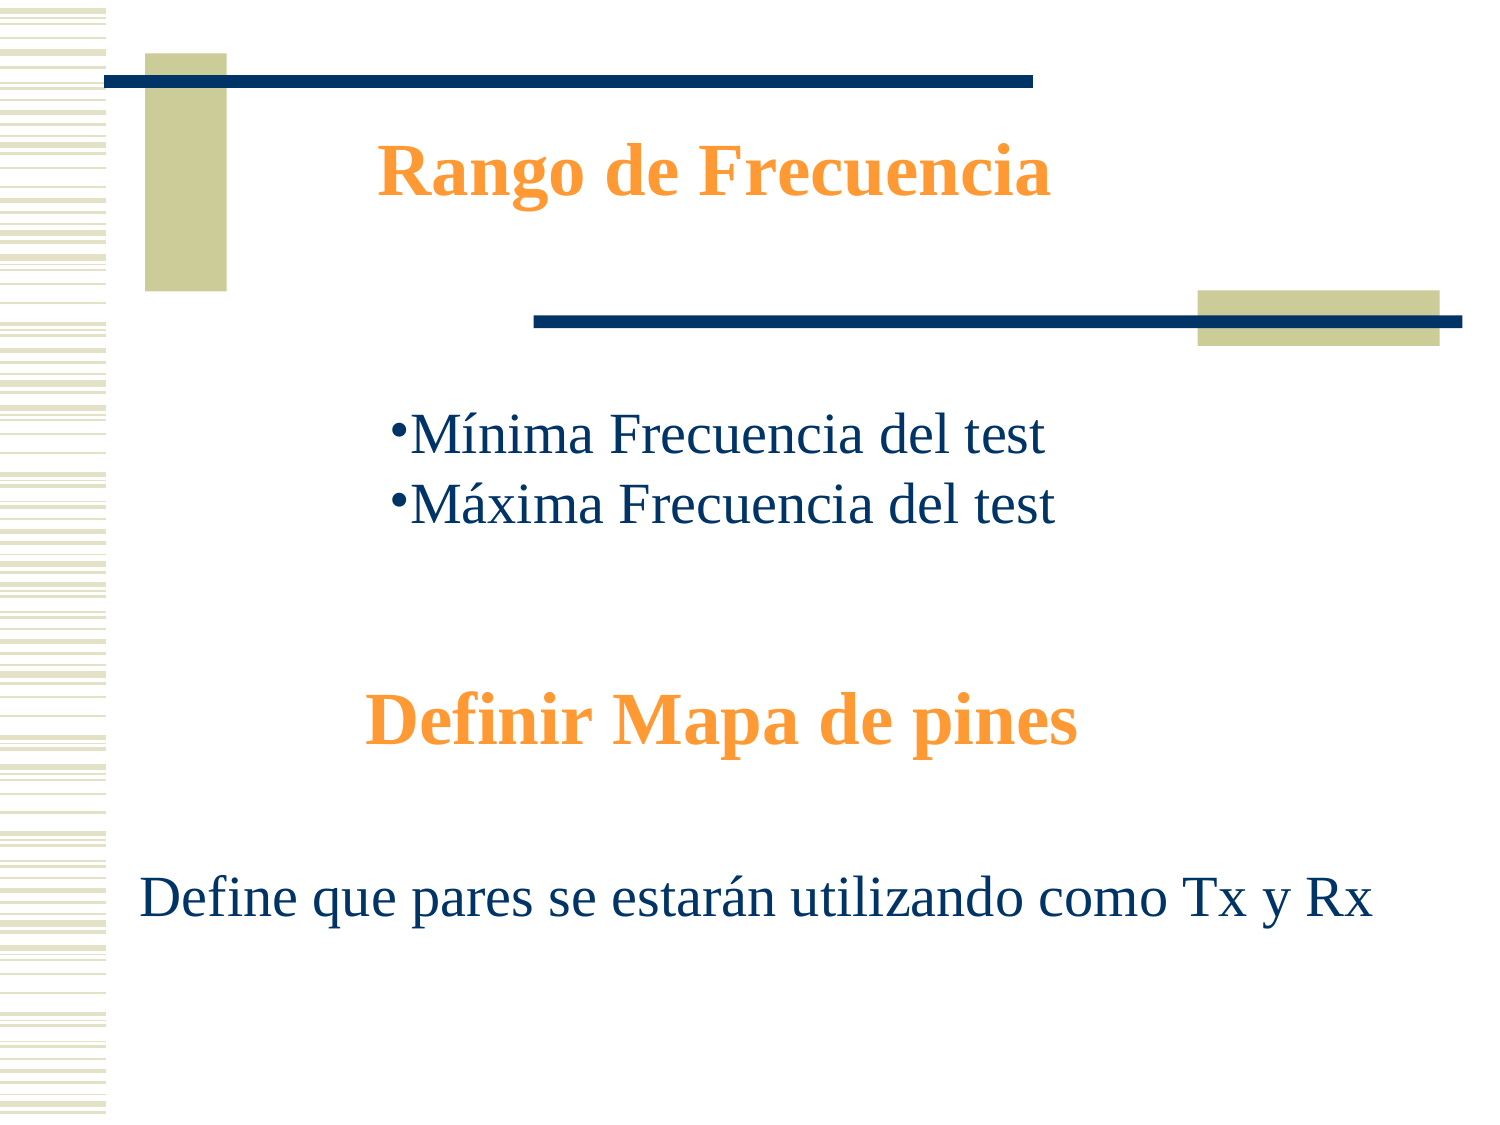

Rango de Frecuencia
Mínima Frecuencia del test
Máxima Frecuencia del test
Definir Mapa de pines
Define que pares se estarán utilizando como Tx y Rx